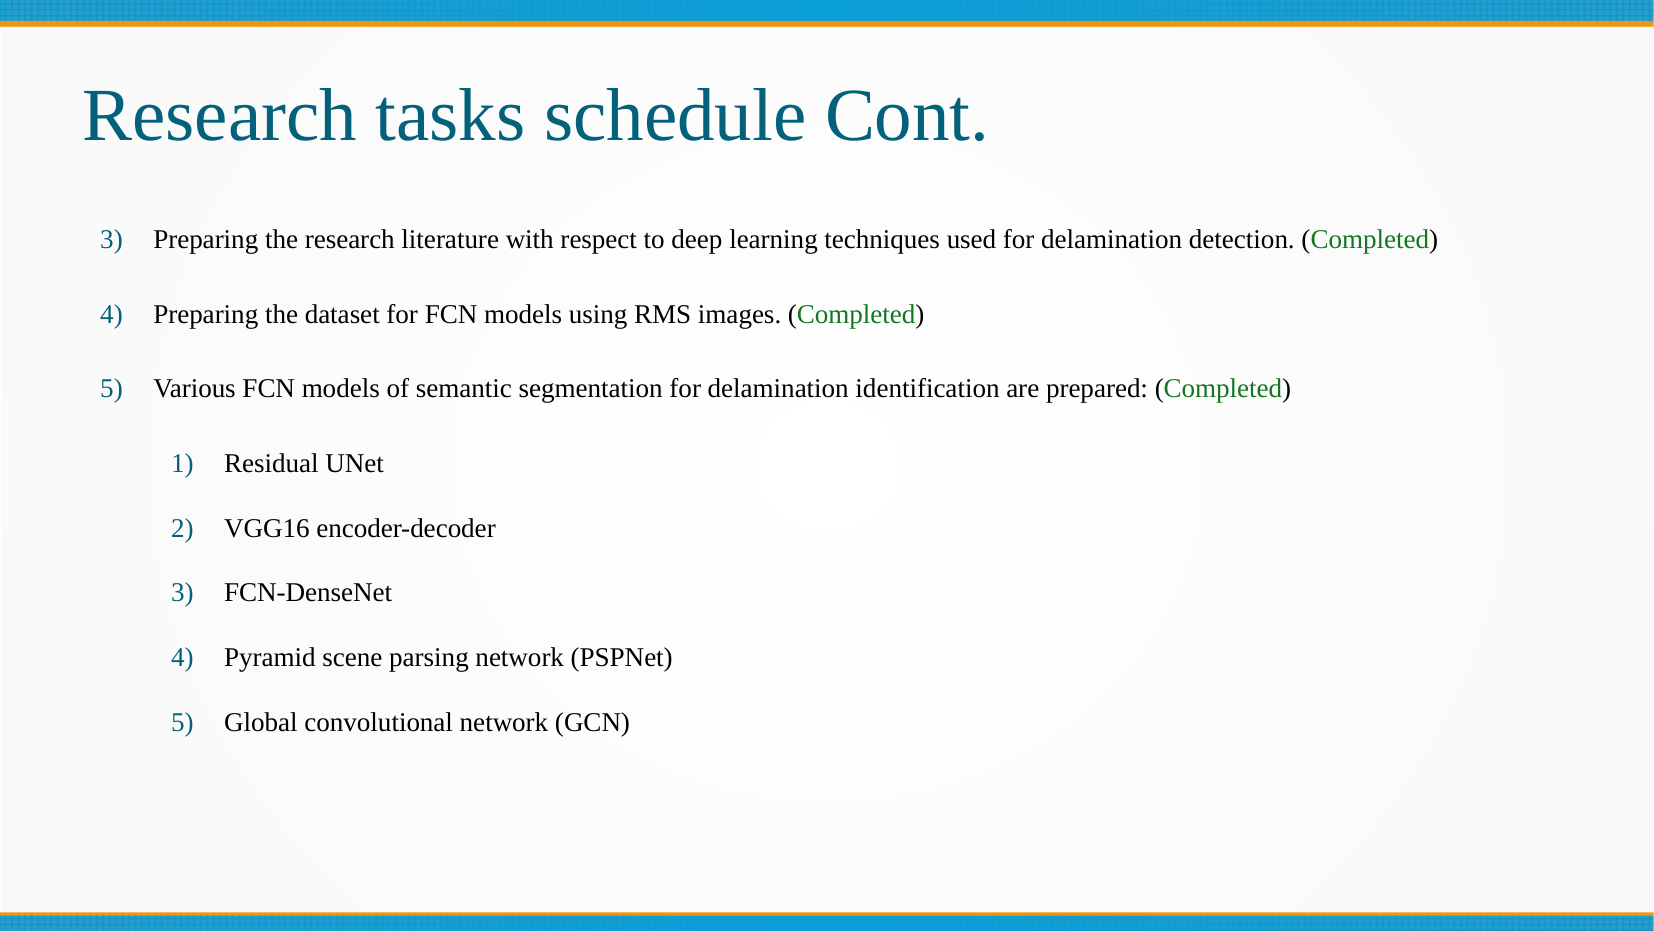

# Research tasks schedule Cont.
Preparing the research literature with respect to deep learning techniques used for delamination detection. (Completed)
Preparing the dataset for FCN models using RMS images. (Completed)
Various FCN models of semantic segmentation for delamination identification are prepared: (Completed)
Residual UNet
VGG16 encoder-decoder
FCN-DenseNet
Pyramid scene parsing network (PSPNet)
Global convolutional network (GCN)